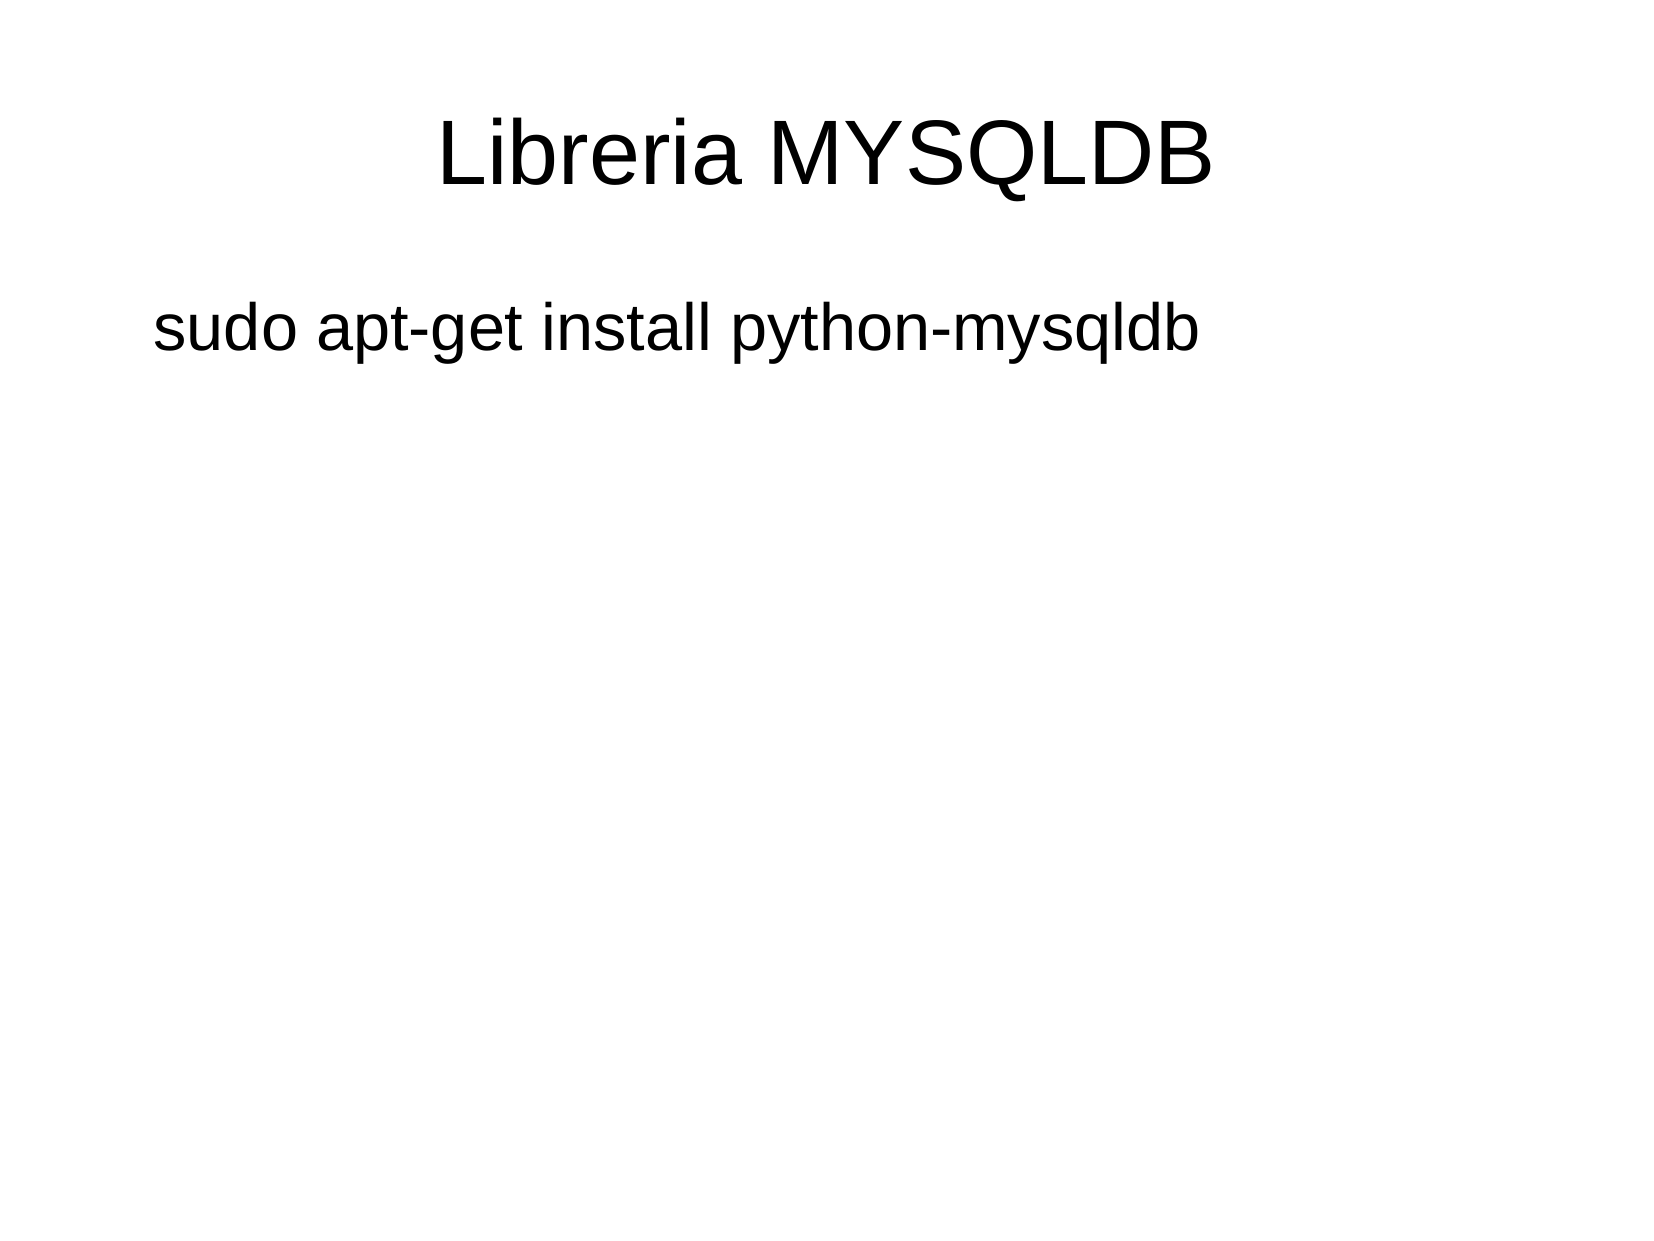

# Libreria MYSQLDB
sudo apt-get install python-mysqldb